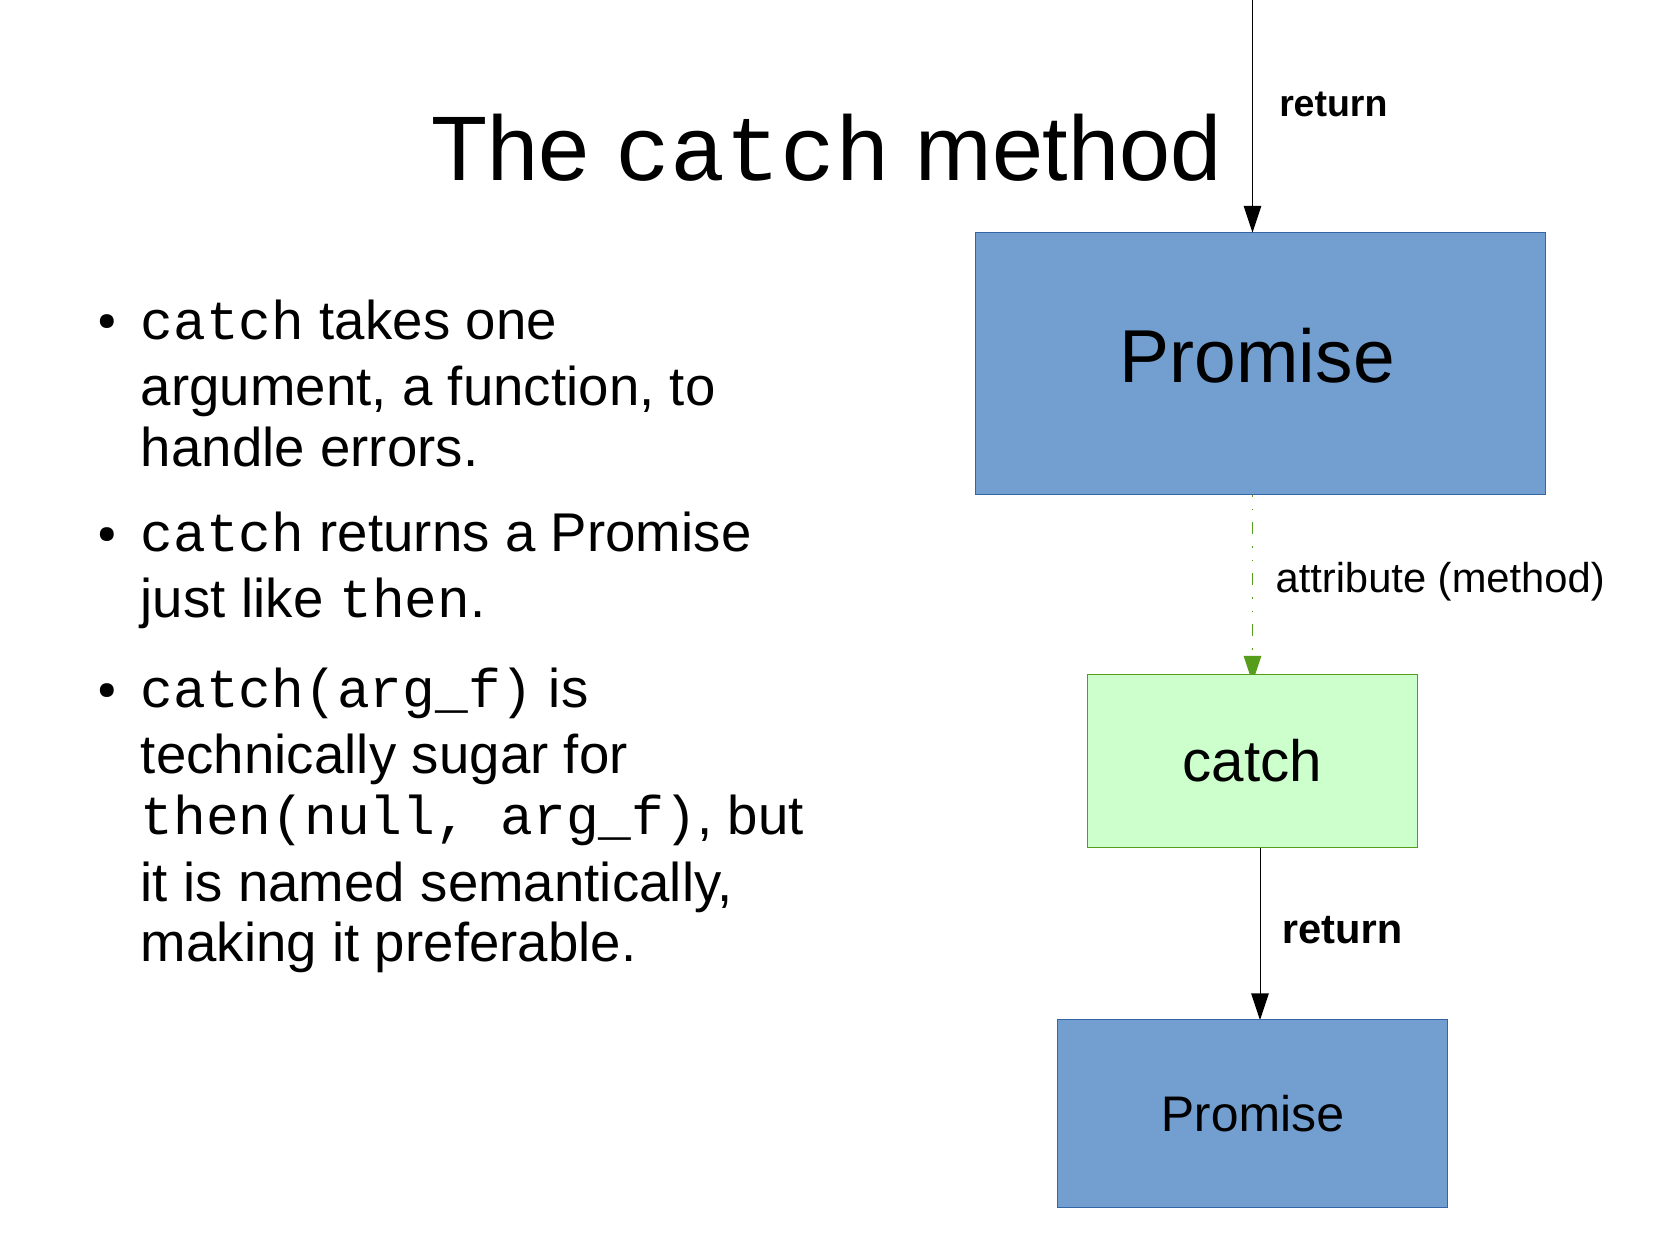

# The catch method
return
catch takes one argument, a function, to handle errors.
catch returns a Promise just like then.
catch(arg_f) is technically sugar for then(null, arg_f), but it is named semantically, making it preferable.
Promise
attribute (method)
catch
return
Promise